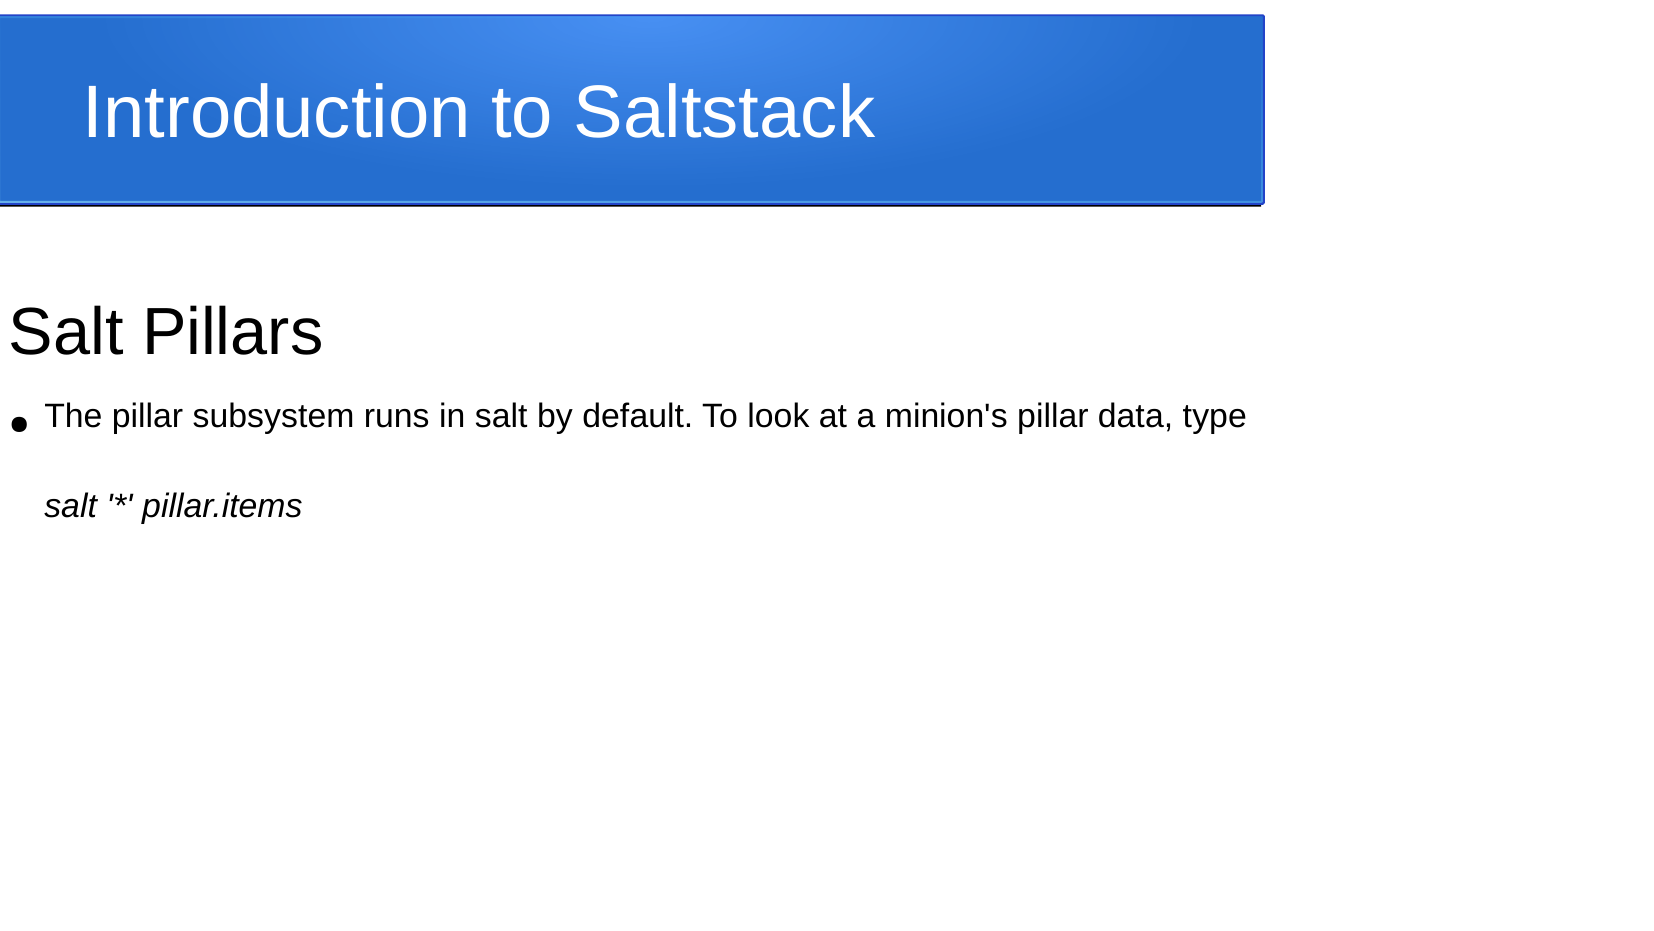

# Introduction to Saltstack
Salt Pillars
The pillar subsystem runs in salt by default. To look at a minion's pillar data, type
salt '*' pillar.items